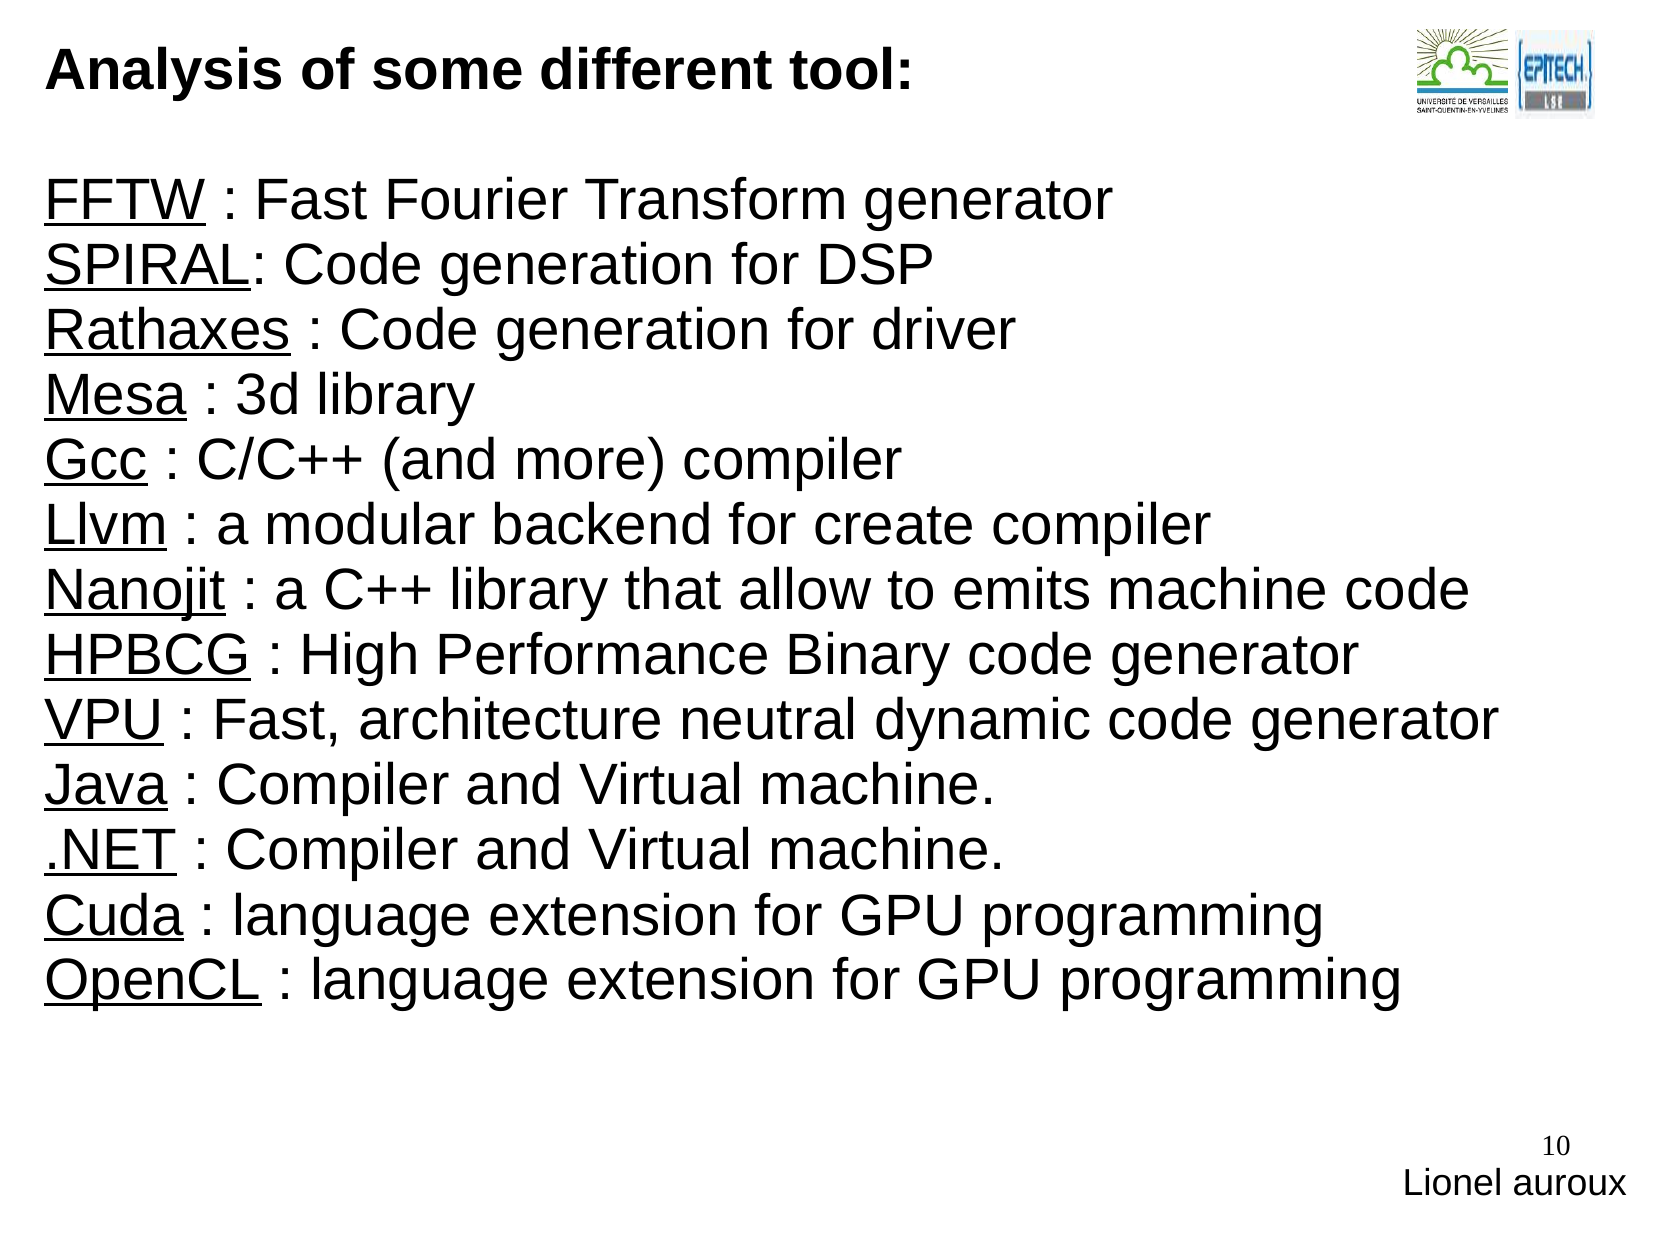

Analysis of some different tool:
FFTW : Fast Fourier Transform generator
SPIRAL: Code generation for DSP
Rathaxes : Code generation for driver
Mesa : 3d library
Gcc : C/C++ (and more) compiler
Llvm : a modular backend for create compiler
Nanojit : a C++ library that allow to emits machine code
HPBCG : High Performance Binary code generator
VPU : Fast, architecture neutral dynamic code generator
Java : Compiler and Virtual machine.
.NET : Compiler and Virtual machine.
Cuda : language extension for GPU programming
OpenCL : language extension for GPU programming
10
Lionel auroux